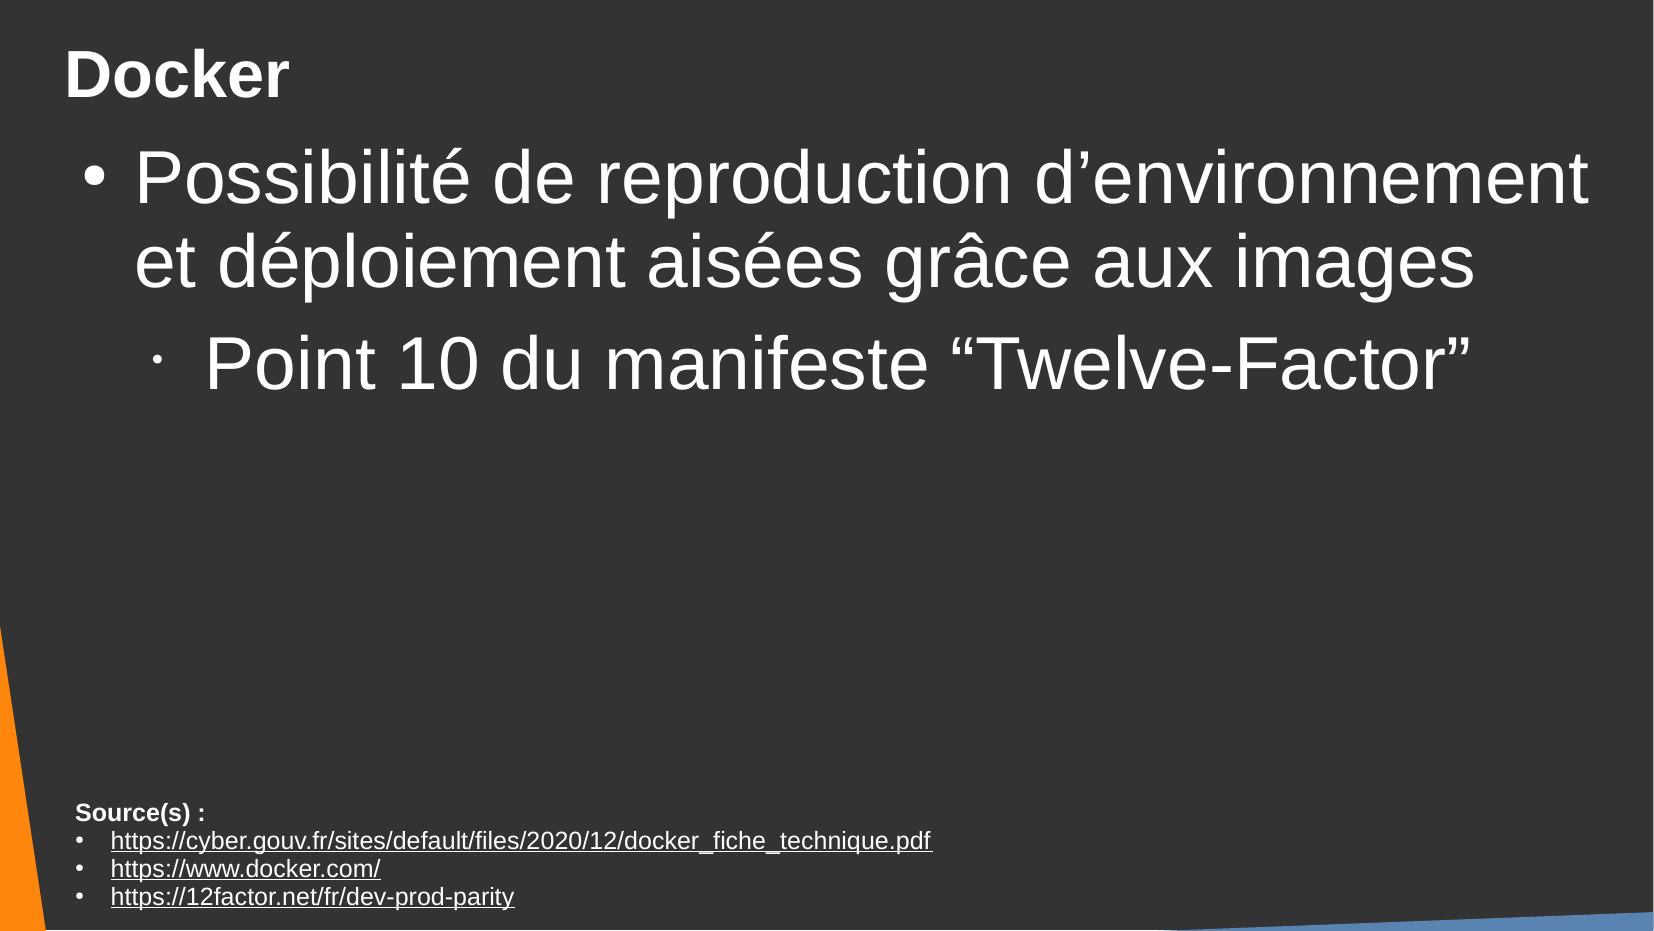

# Docker
Possibilité de reproduction d’environnement et déploiement aisées grâce aux images
Point 10 du manifeste “Twelve-Factor”
Source(s) :
https://cyber.gouv.fr/sites/default/files/2020/12/docker_fiche_technique.pdf
https://www.docker.com/
https://12factor.net/fr/dev-prod-parity